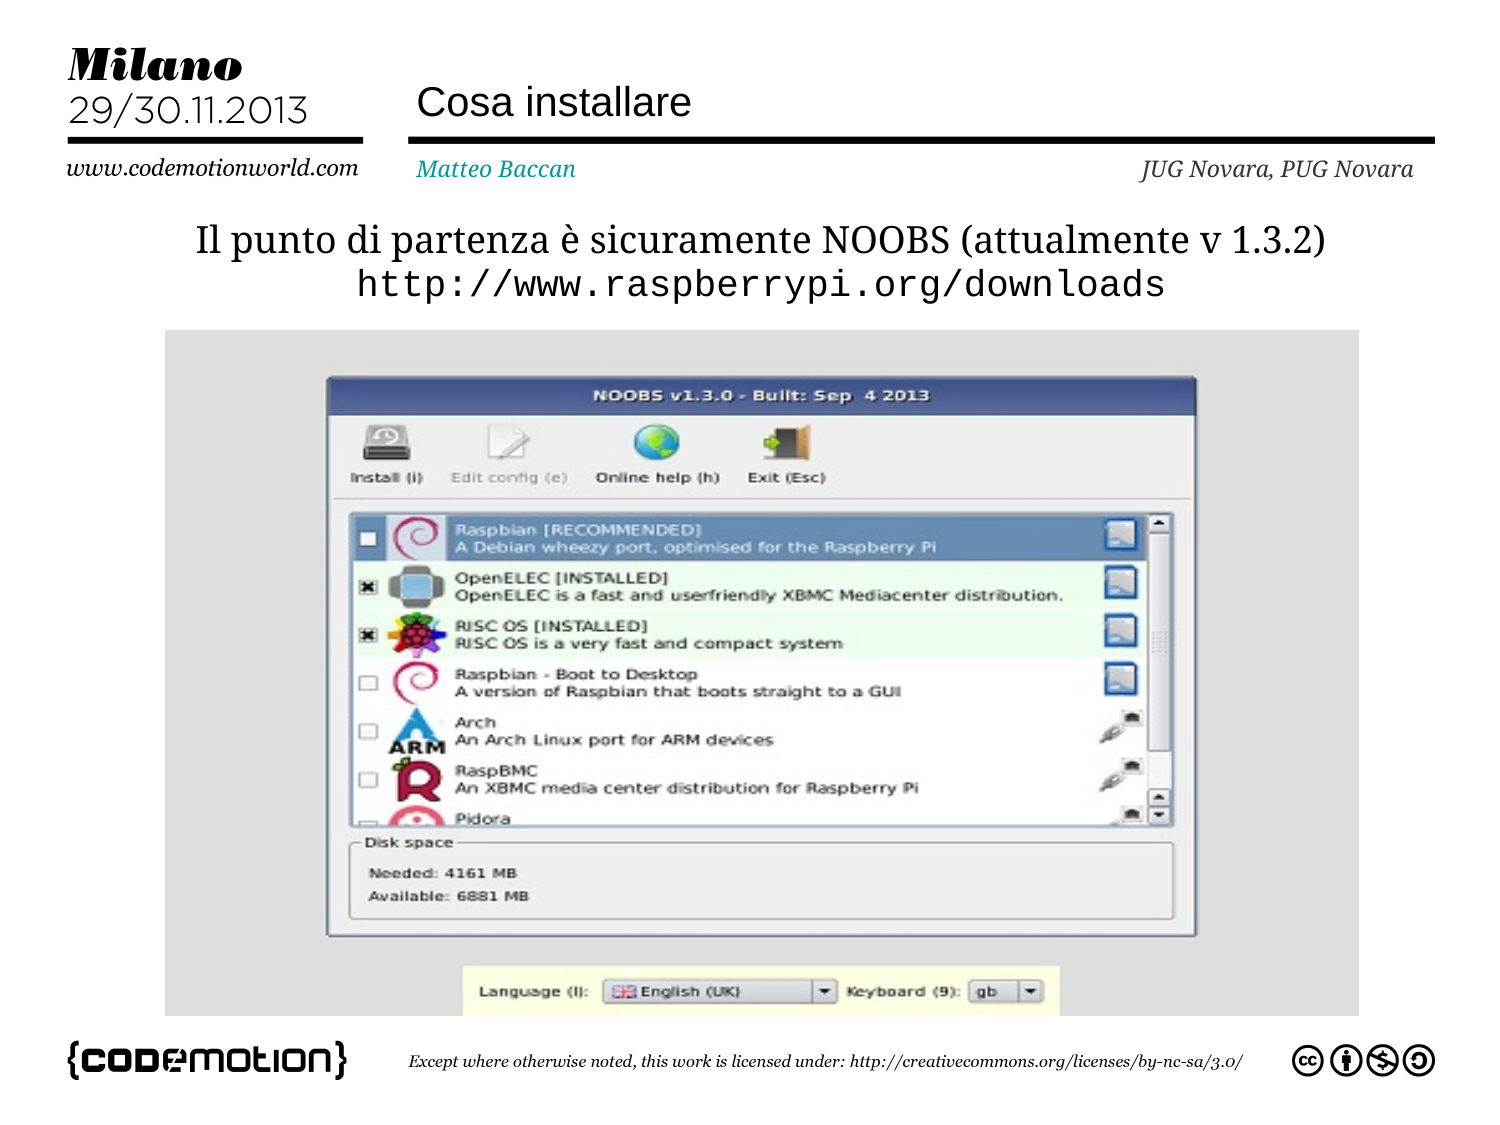

# Cosa installare
Matteo Baccan
JUG Novara, PUG Novara
Il punto di partenza è sicuramente NOOBS (attualmente v 1.3.2)
http://www.raspberrypi.org/downloads